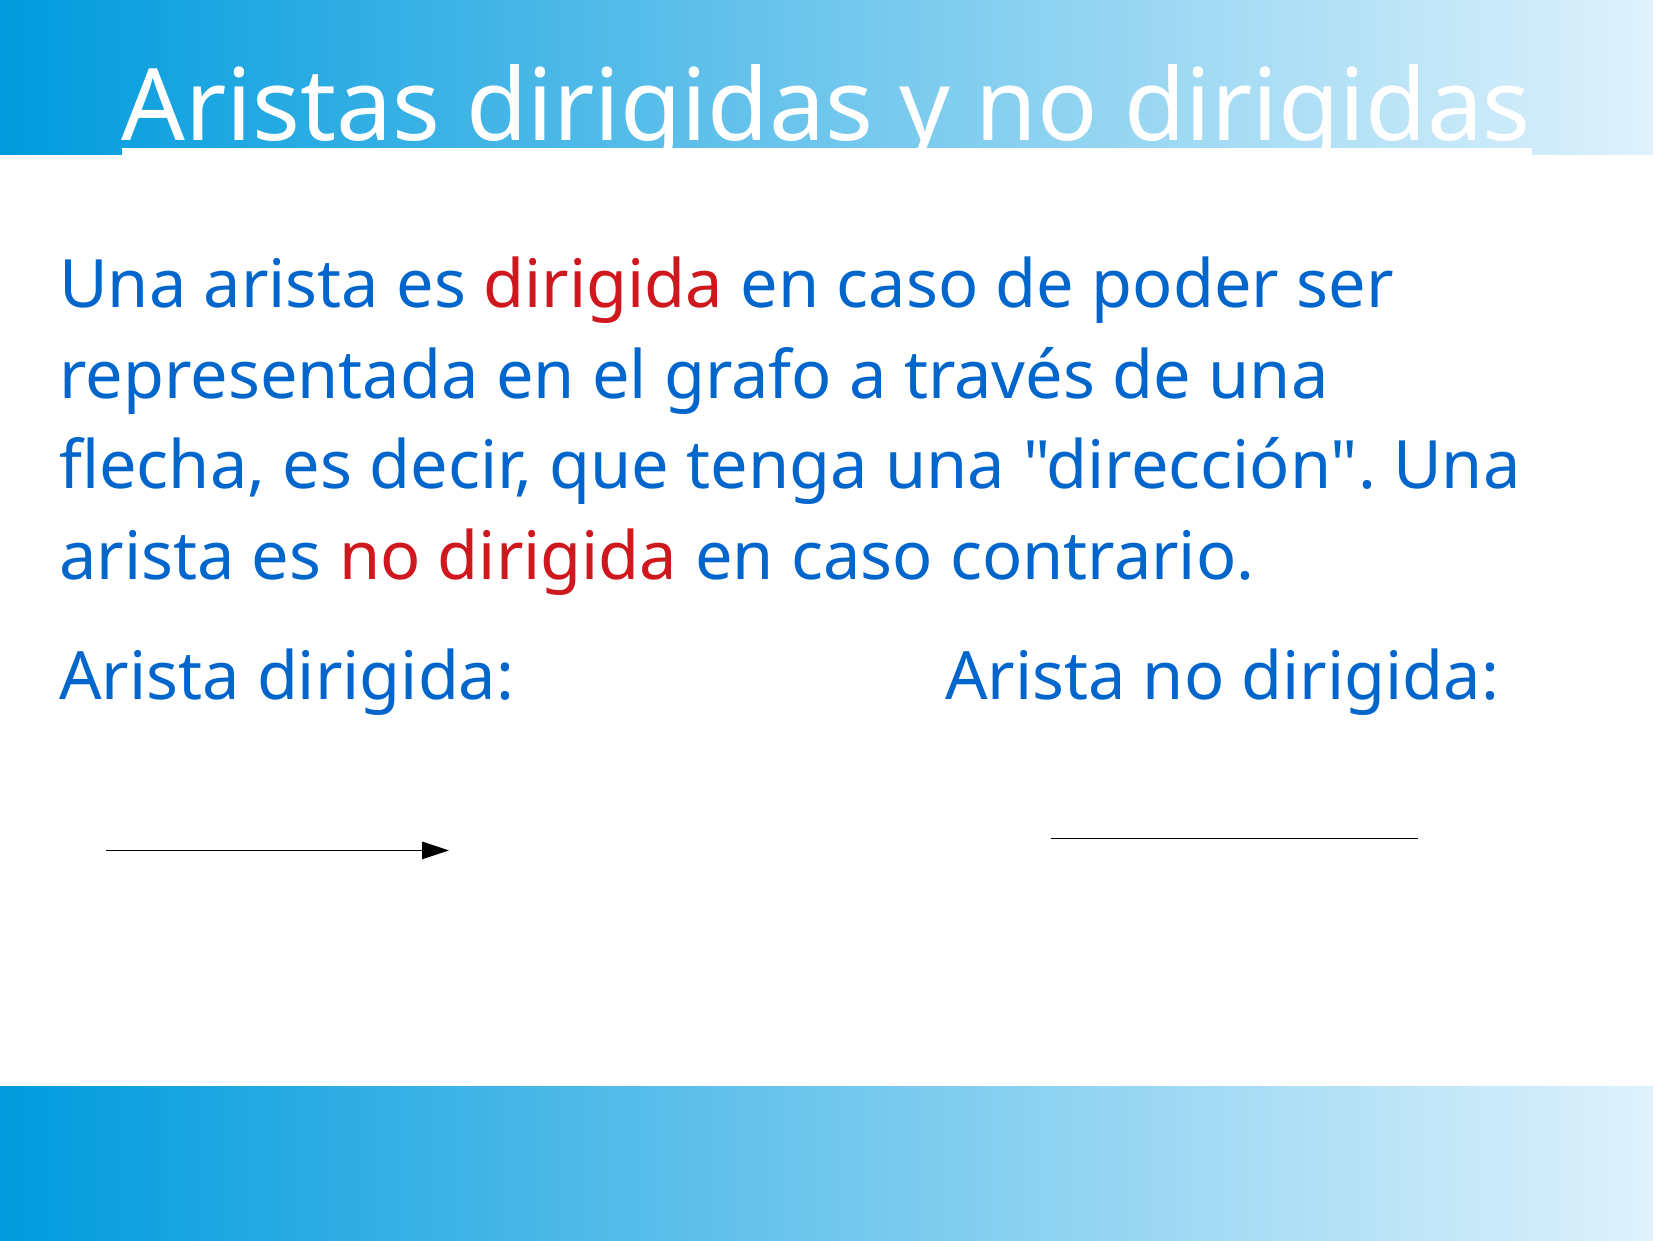

# Aristas dirigidas y no dirigidas
Una arista es dirigida en caso de poder ser representada en el grafo a través de una flecha, es decir, que tenga una "dirección". Una arista es no dirigida en caso contrario.
Arista dirigida: Arista no dirigida: